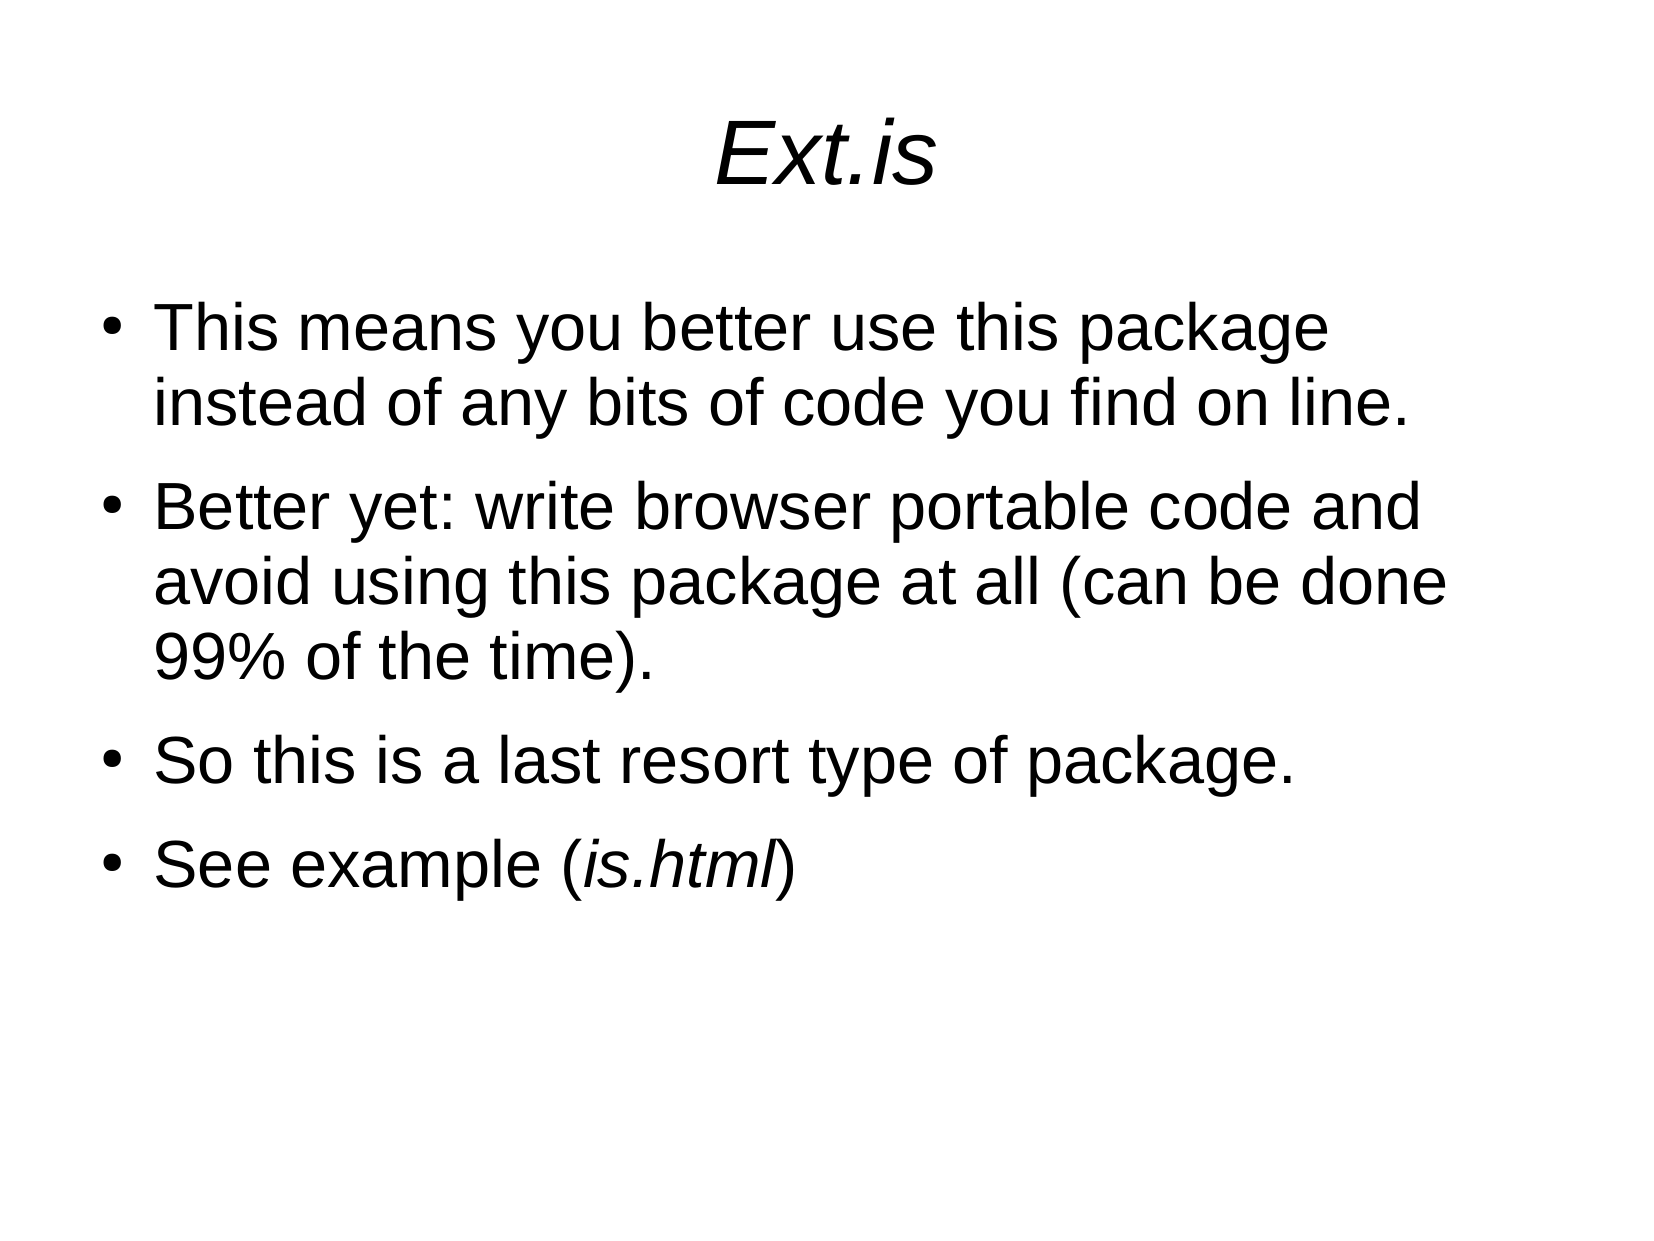

# Ext.is
This means you better use this package instead of any bits of code you find on line.
Better yet: write browser portable code and avoid using this package at all (can be done 99% of the time).
So this is a last resort type of package.
See example (is.html)